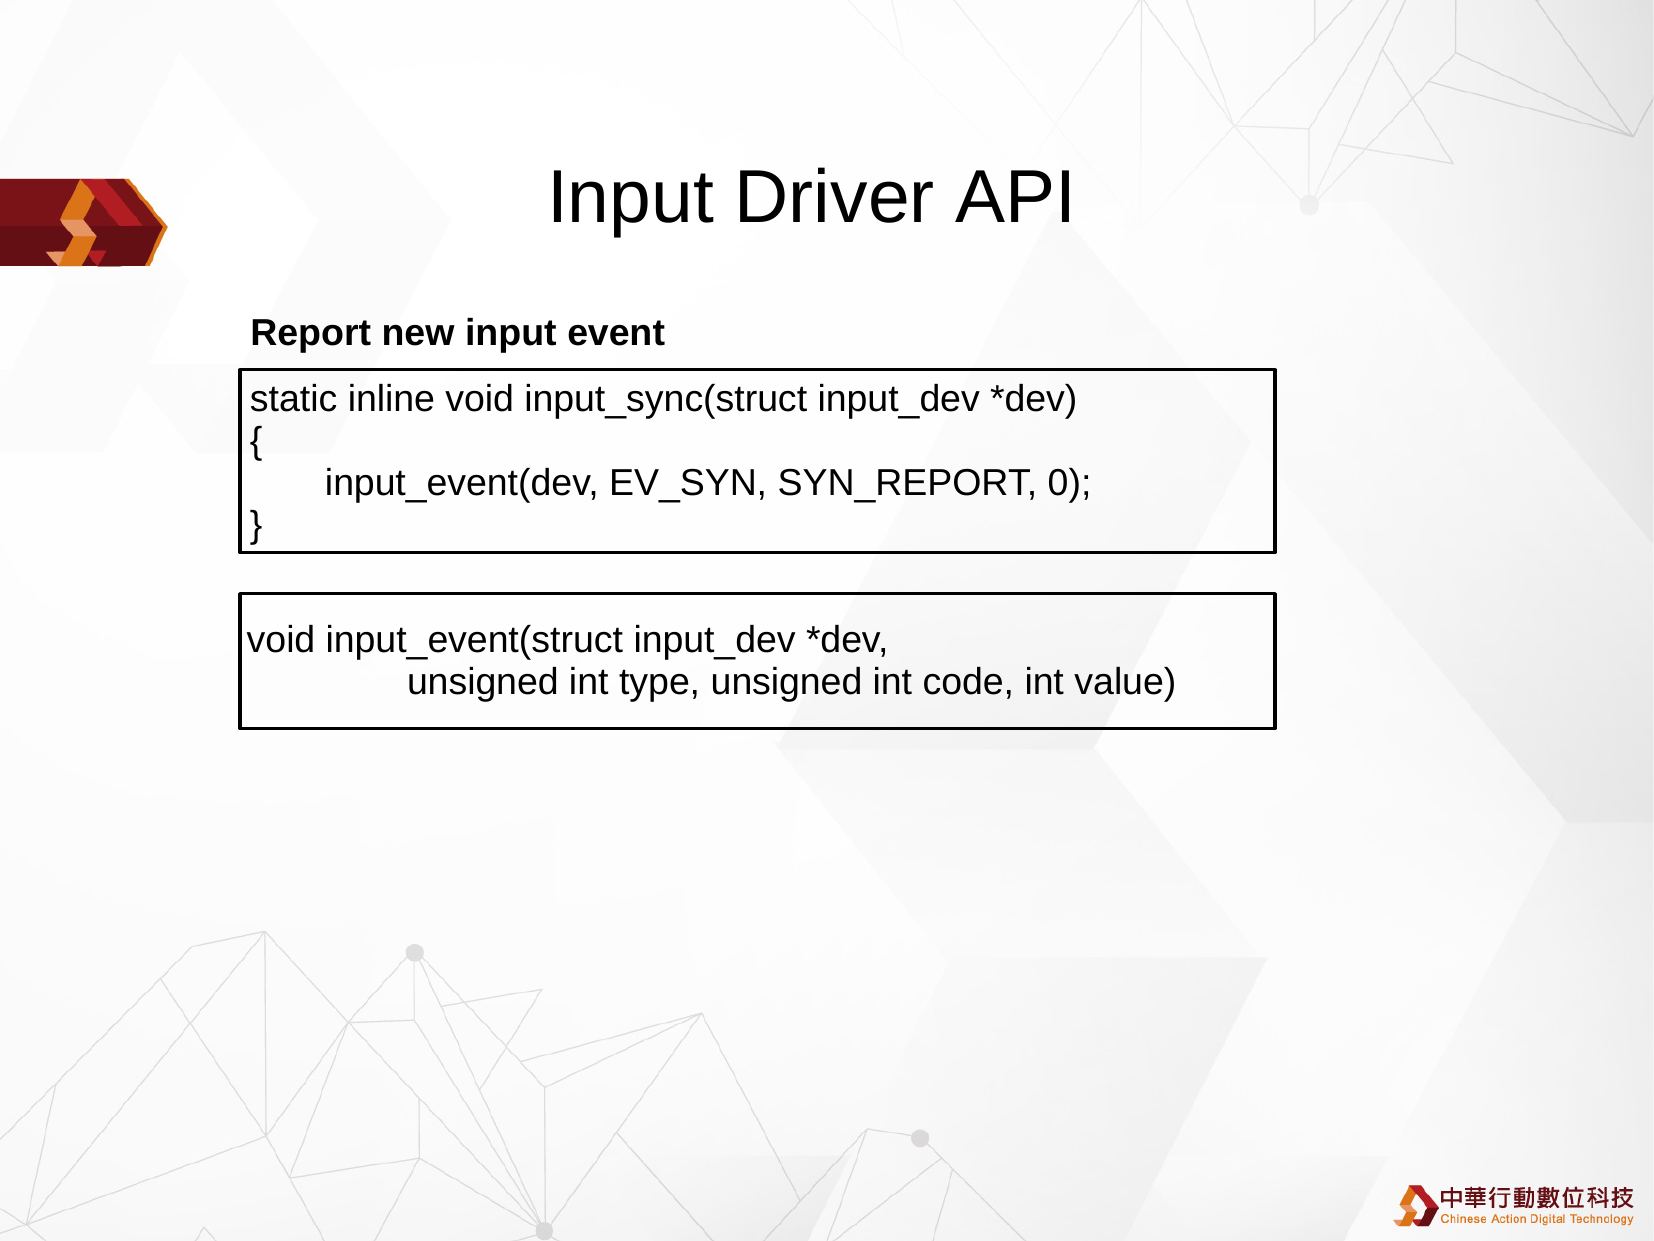

# Input Driver API
Report new input event
static inline void input_sync(struct input_dev *dev)
{
	input_event(dev, EV_SYN, SYN_REPORT, 0);
}
void input_event(struct input_dev *dev,
		 unsigned int type, unsigned int code, int value)